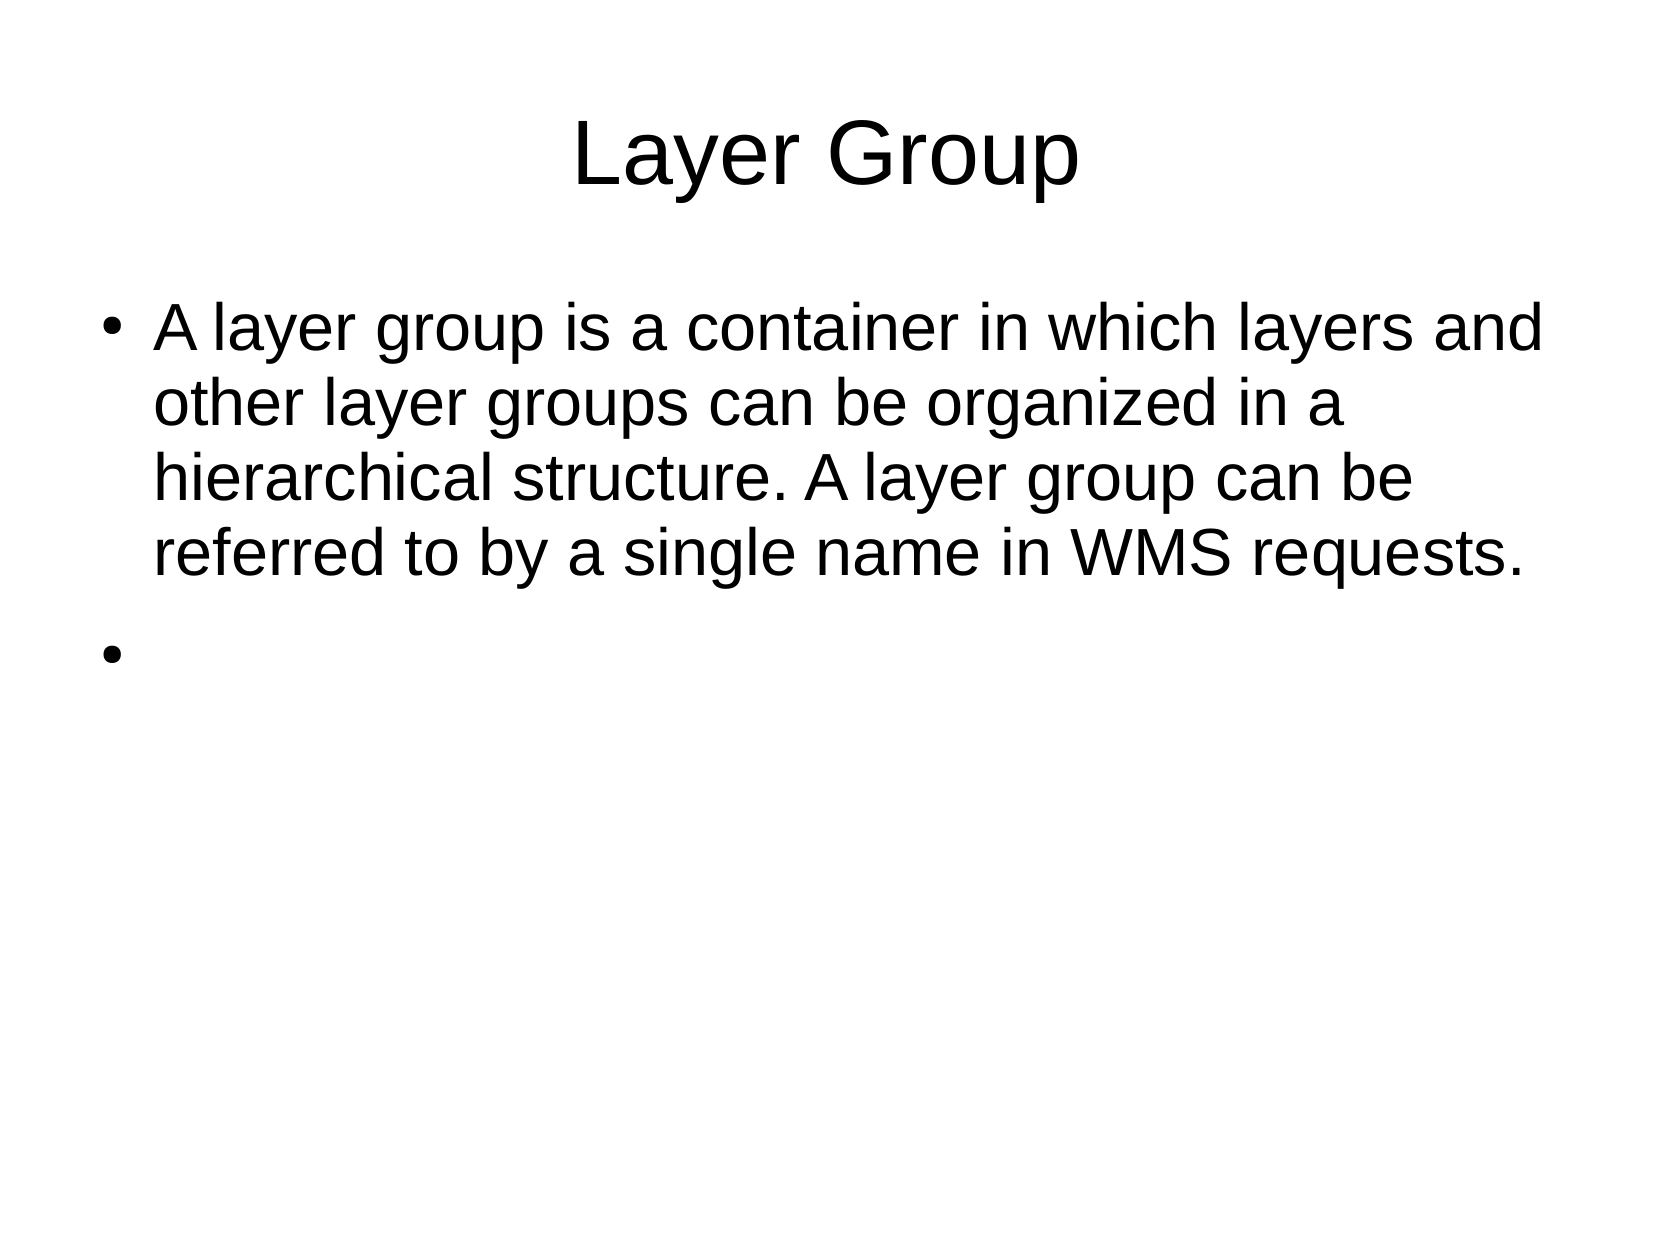

# Layer Group
A layer group is a container in which layers and other layer groups can be organized in a hierarchical structure. A layer group can be referred to by a single name in WMS requests.